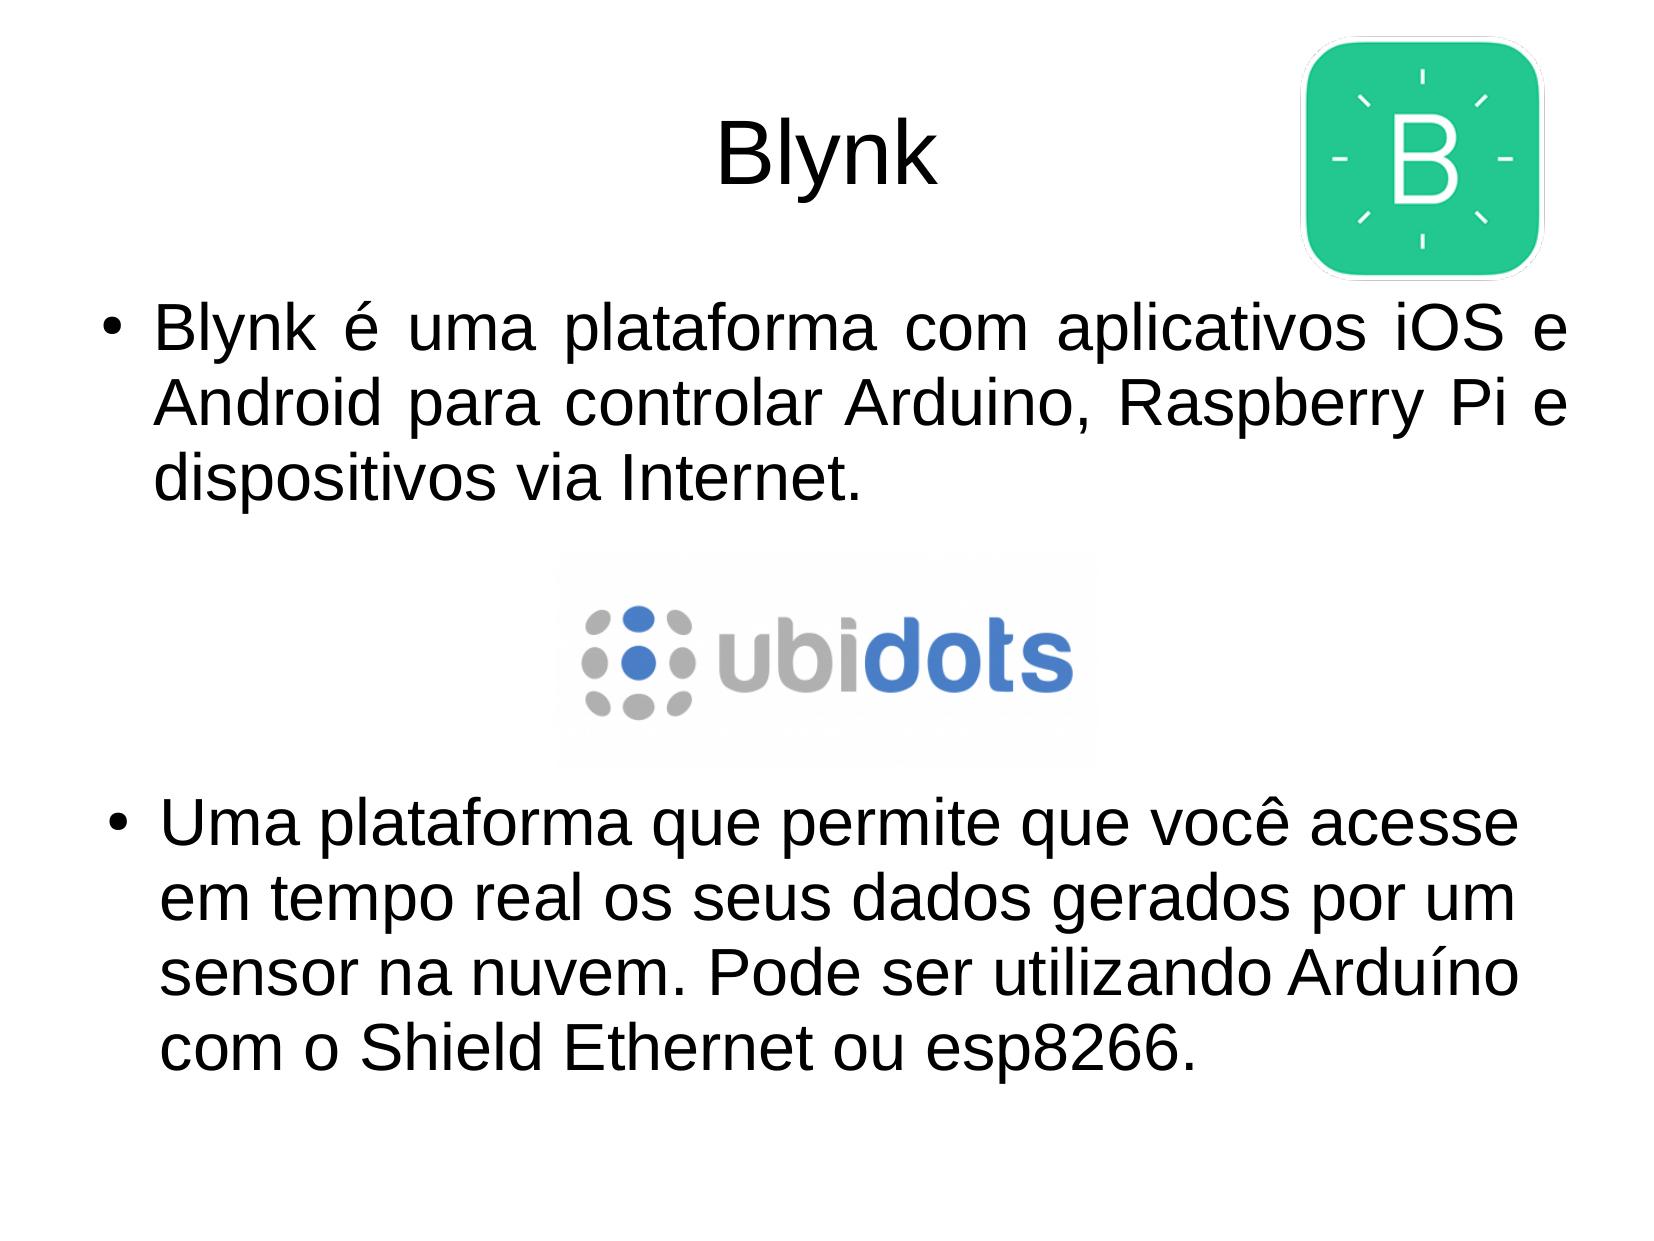

# Blynk
Blynk é uma plataforma com aplicativos iOS e Android para controlar Arduino, Raspberry Pi e dispositivos via Internet.
Uma plataforma que permite que você acesse em tempo real os seus dados gerados por um sensor na nuvem. Pode ser utilizando Arduíno com o Shield Ethernet ou esp8266.